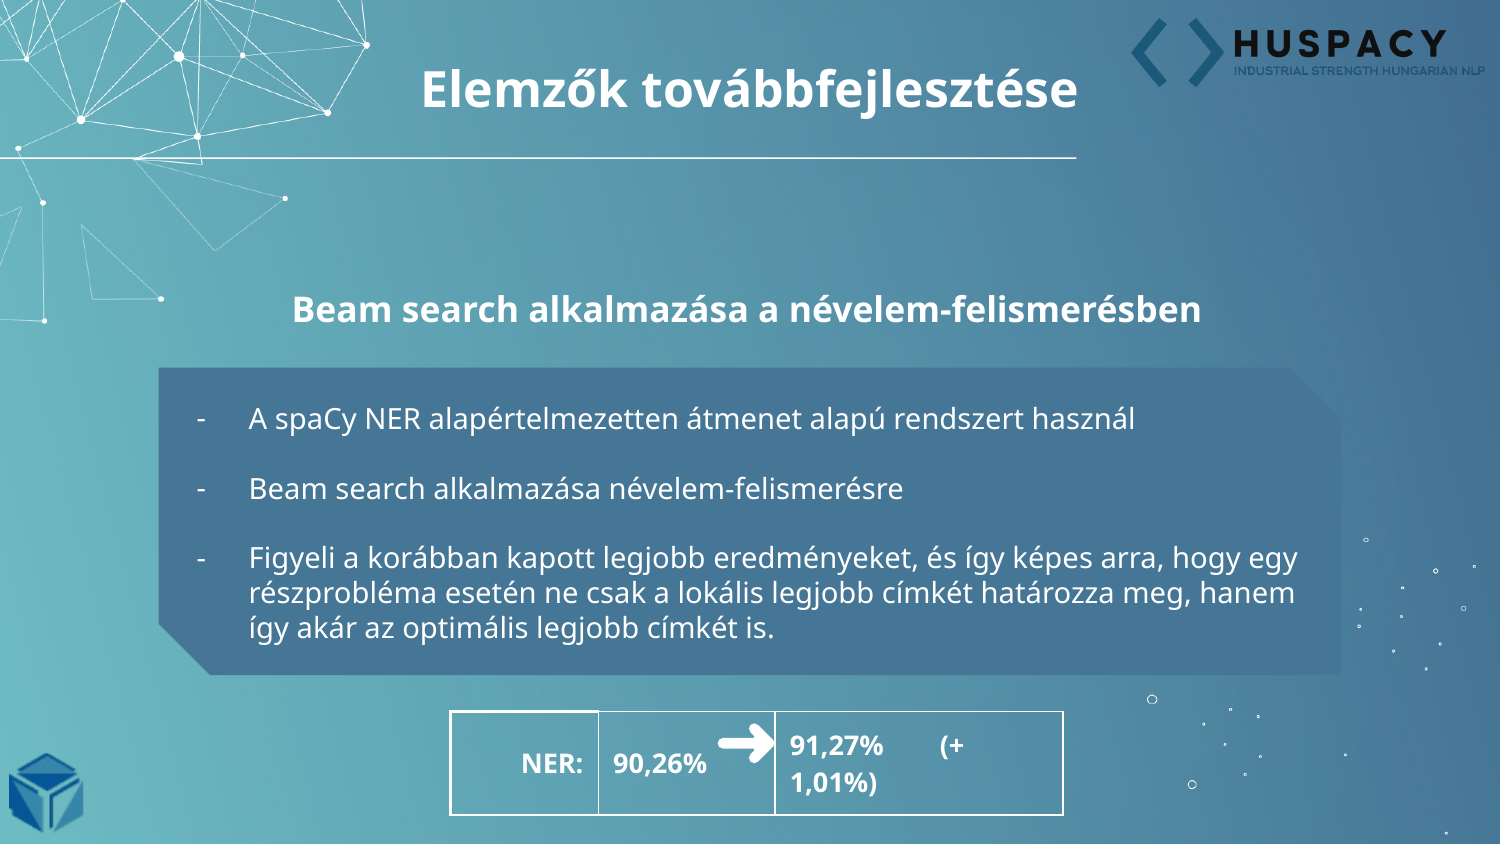

Elemzők továbbfejlesztése
# Beam search alkalmazása a névelem-felismerésben
A spaCy NER alapértelmezetten átmenet alapú rendszert használ
Beam search alkalmazása névelem-felismerésre
Figyeli a korábban kapott legjobb eredményeket, és így képes arra, hogy egy részprobléma esetén ne csak a lokális legjobb címkét határozza meg, hanem így akár az optimális legjobb címkét is.
| NER: | 90,26% | 91,27% (+ 1,01%) |
| --- | --- | --- |